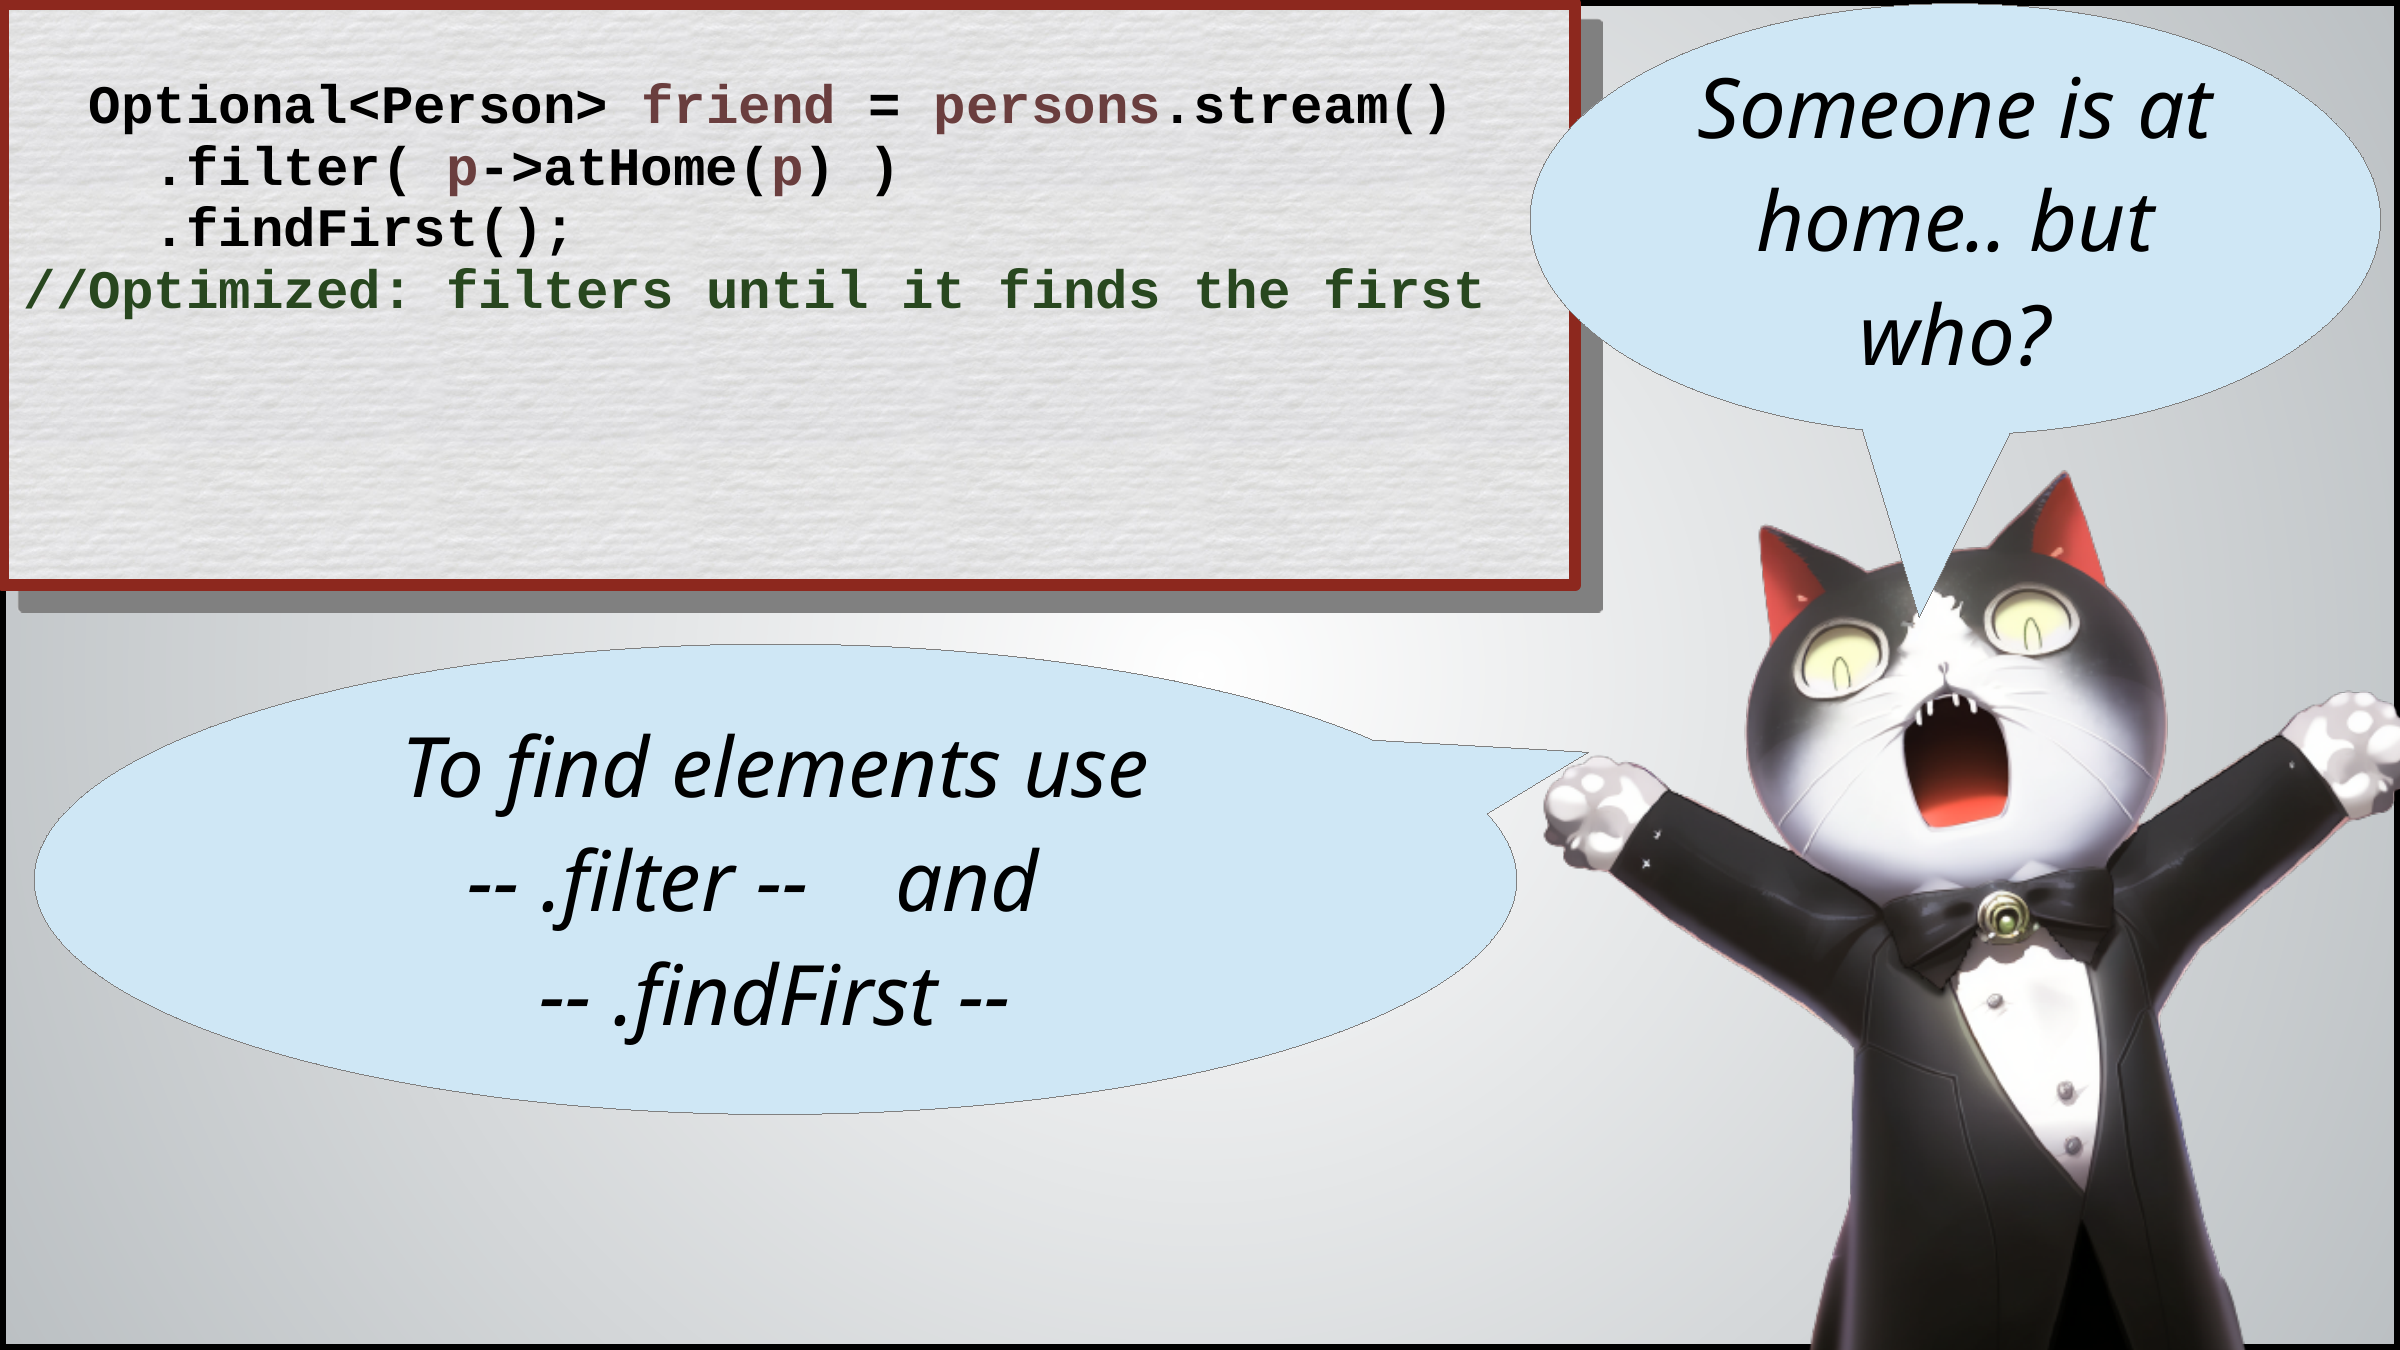

Optional<Person> friend = persons.stream()
 .filter( p->atHome(p) )
 .findFirst();
//Optimized: filters until it finds the first
Someone is at home.. but who?
To find elements use
-- .filter -- and -- .findFirst --